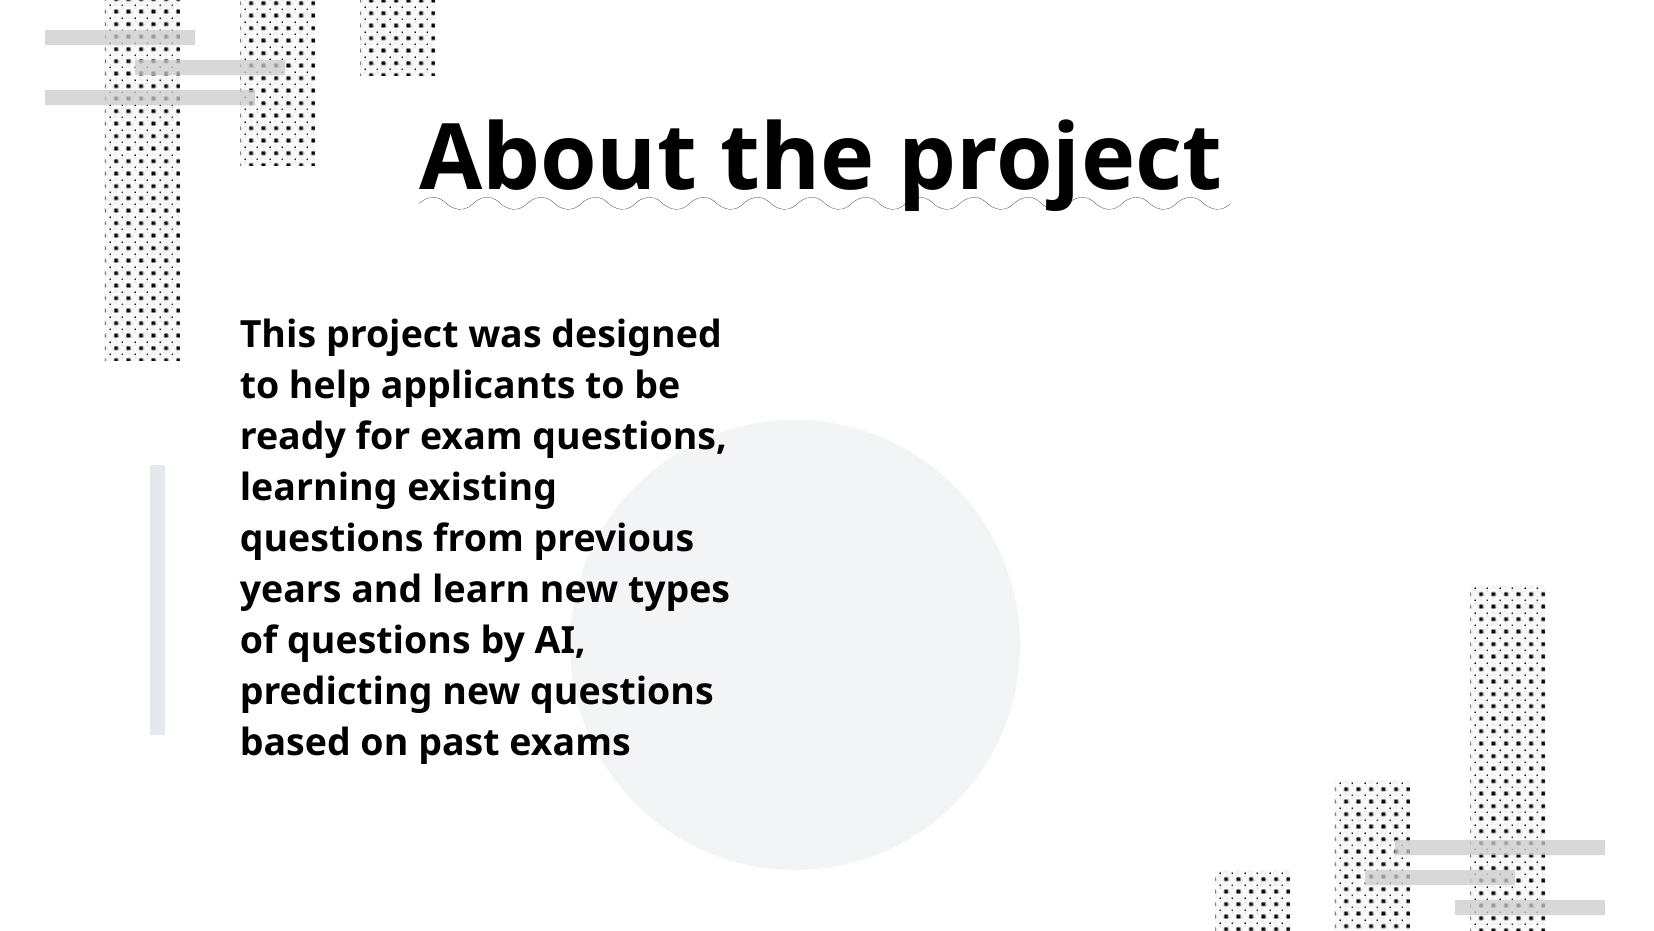

# About the project
This project was designed to help applicants to be ready for exam questions, learning existing questions from previous years and learn new types of questions by AI, predicting new questions based on past exams